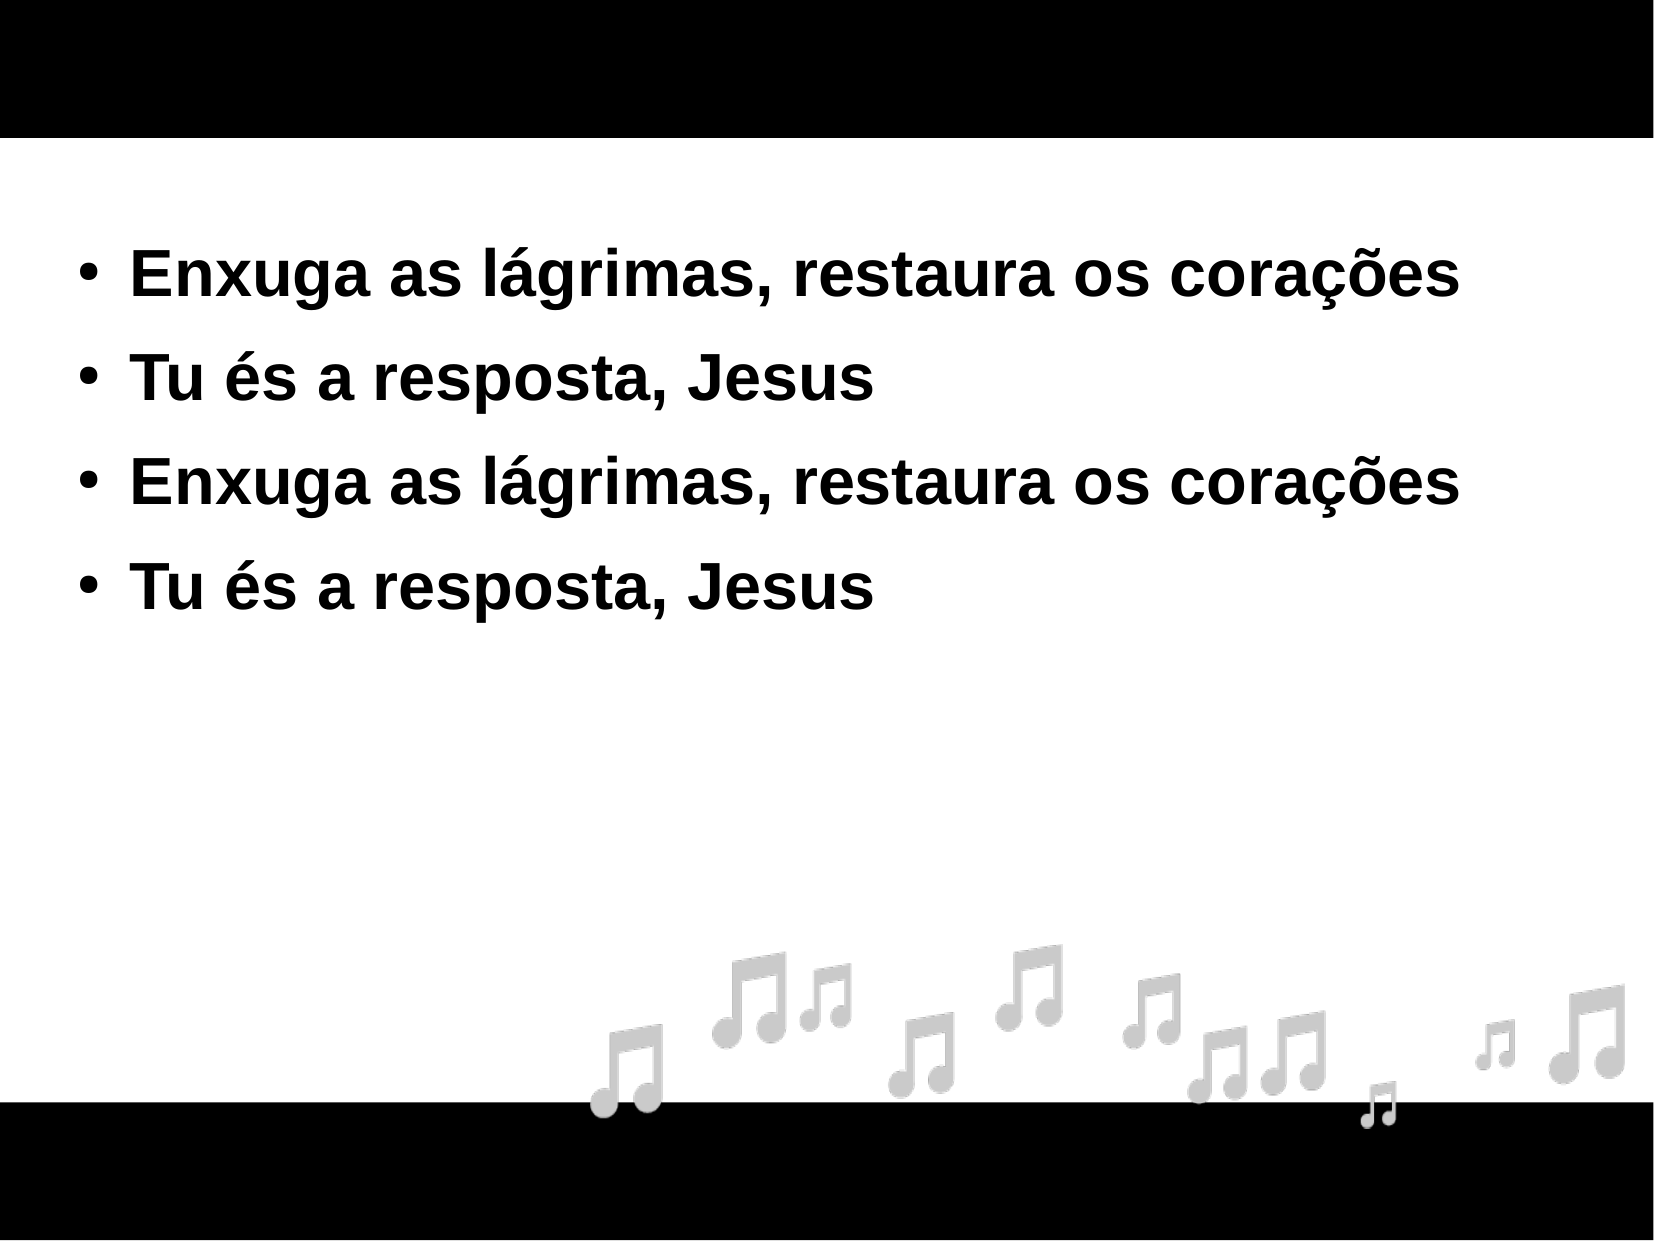

# Enxuga as lágrimas, restaura os corações
Tu és a resposta, Jesus
Enxuga as lágrimas, restaura os corações
Tu és a resposta, Jesus